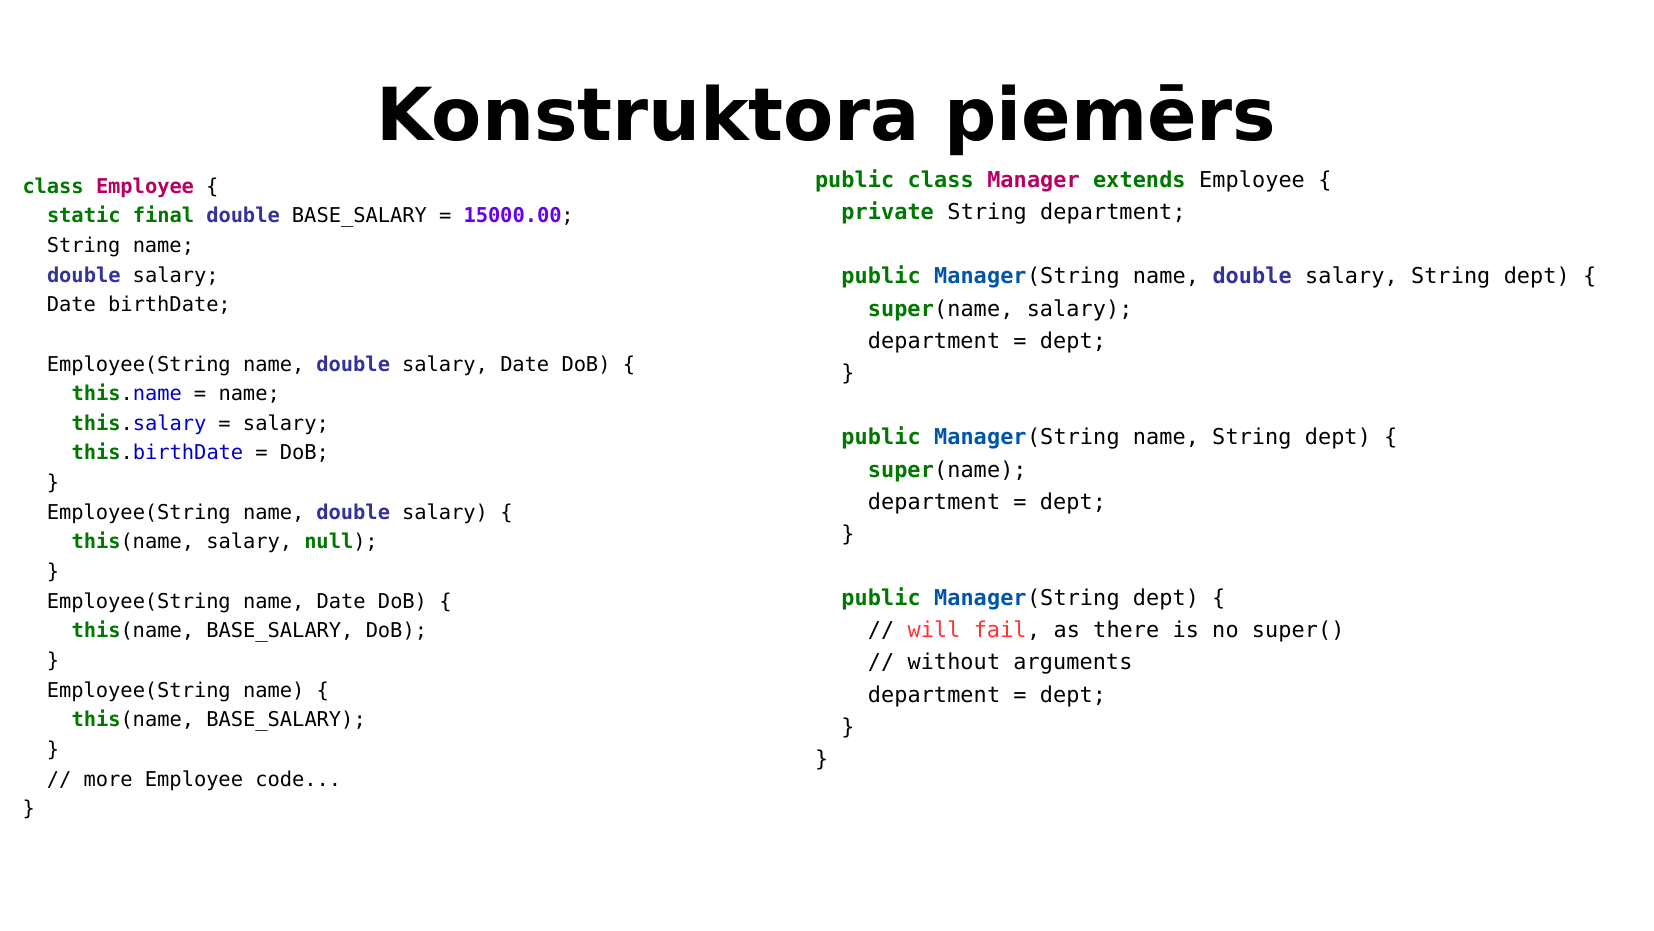

# Konstruktora piemērs
public class Manager extends Employee {
 private String department;
 public Manager(String name, double salary, String dept) {
 super(name, salary);
 department = dept;
 }
 public Manager(String name, String dept) {
 super(name);
 department = dept;
 }
 public Manager(String dept) {
 // will fail, as there is no super()
 // without arguments
 department = dept;
 }
}
class Employee {
 static final double BASE_SALARY = 15000.00;
 String name;
 double salary;
 Date birthDate;
 Employee(String name, double salary, Date DoB) {
 this.name = name;
 this.salary = salary;
 this.birthDate = DoB;
 }
 Employee(String name, double salary) {
 this(name, salary, null);
 }
 Employee(String name, Date DoB) {
 this(name, BASE_SALARY, DoB);
 }
 Employee(String name) {
 this(name, BASE_SALARY);
 }
 // more Employee code...
}